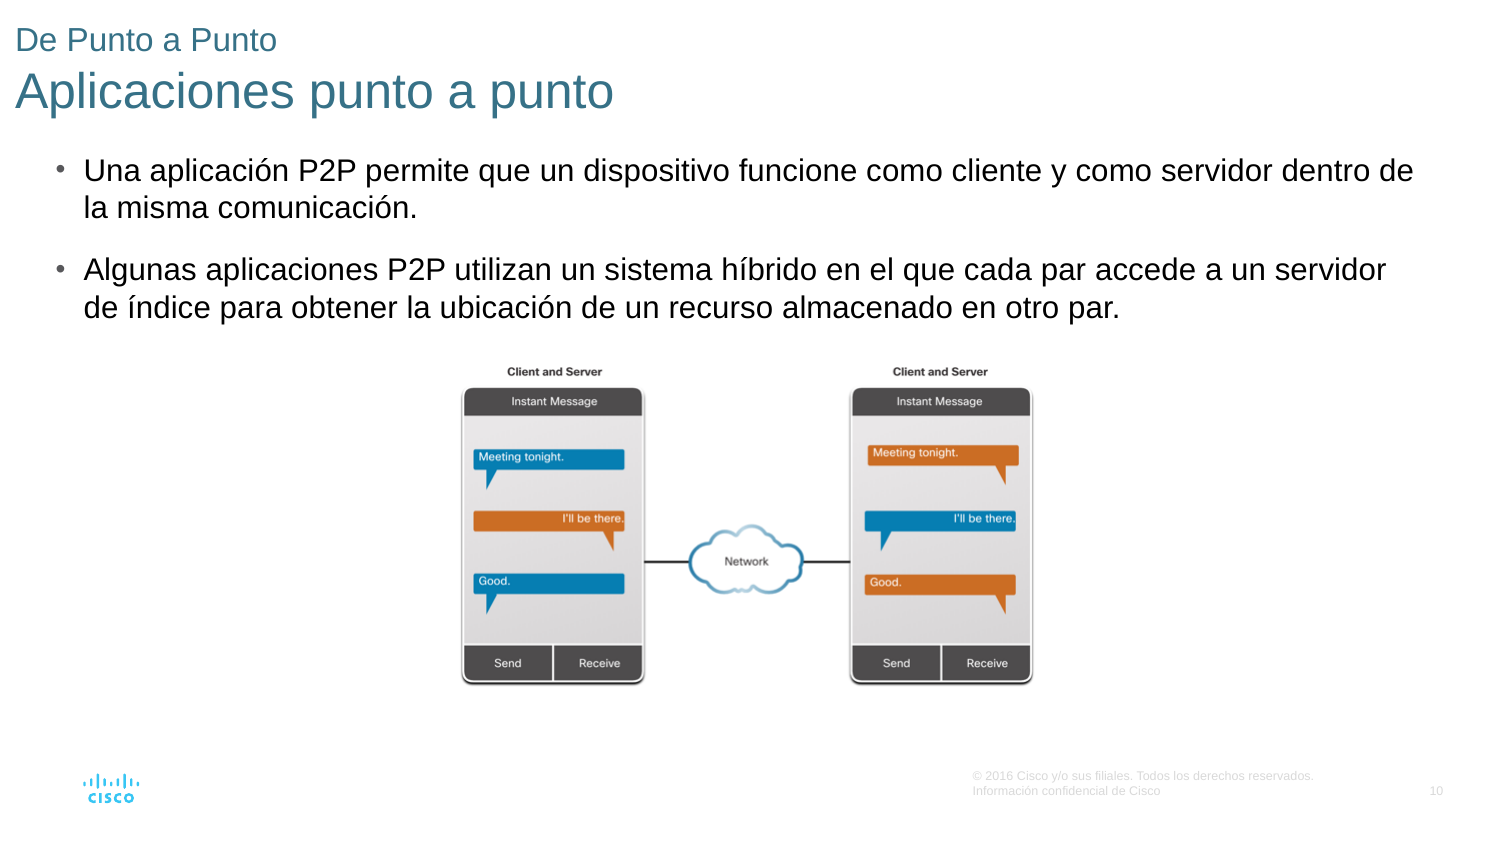

# De Punto a Punto Aplicaciones punto a punto
Una aplicación P2P permite que un dispositivo funcione como cliente y como servidor dentro de la misma comunicación.
Algunas aplicaciones P2P utilizan un sistema híbrido en el que cada par accede a un servidor de índice para obtener la ubicación de un recurso almacenado en otro par.